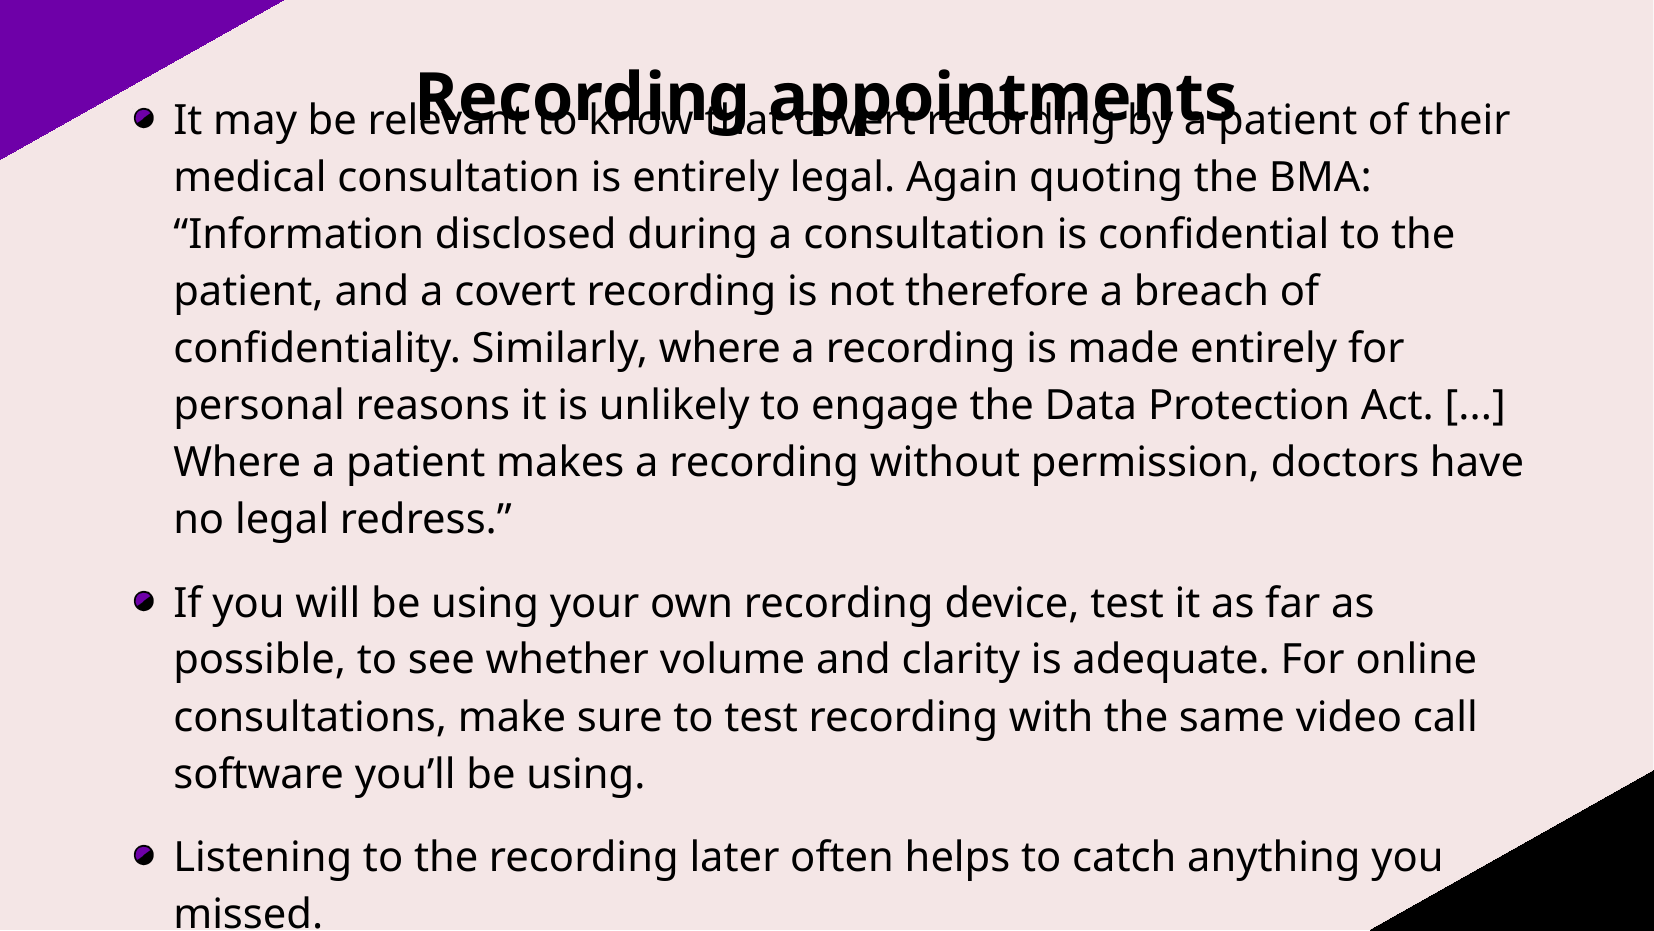

# Recording appointments
It may be relevant to know that covert recording by a patient of their medical consultation is entirely legal. Again quoting the BMA: “Information disclosed during a consultation is confidential to the patient, and a covert recording is not therefore a breach of confidentiality. Similarly, where a recording is made entirely for personal reasons it is unlikely to engage the Data Protection Act. [...] Where a patient makes a recording without permission, doctors have no legal redress.”
If you will be using your own recording device, test it as far as possible, to see whether volume and clarity is adequate. For online consultations, make sure to test recording with the same video call software you’ll be using.
Listening to the recording later often helps to catch anything you missed.